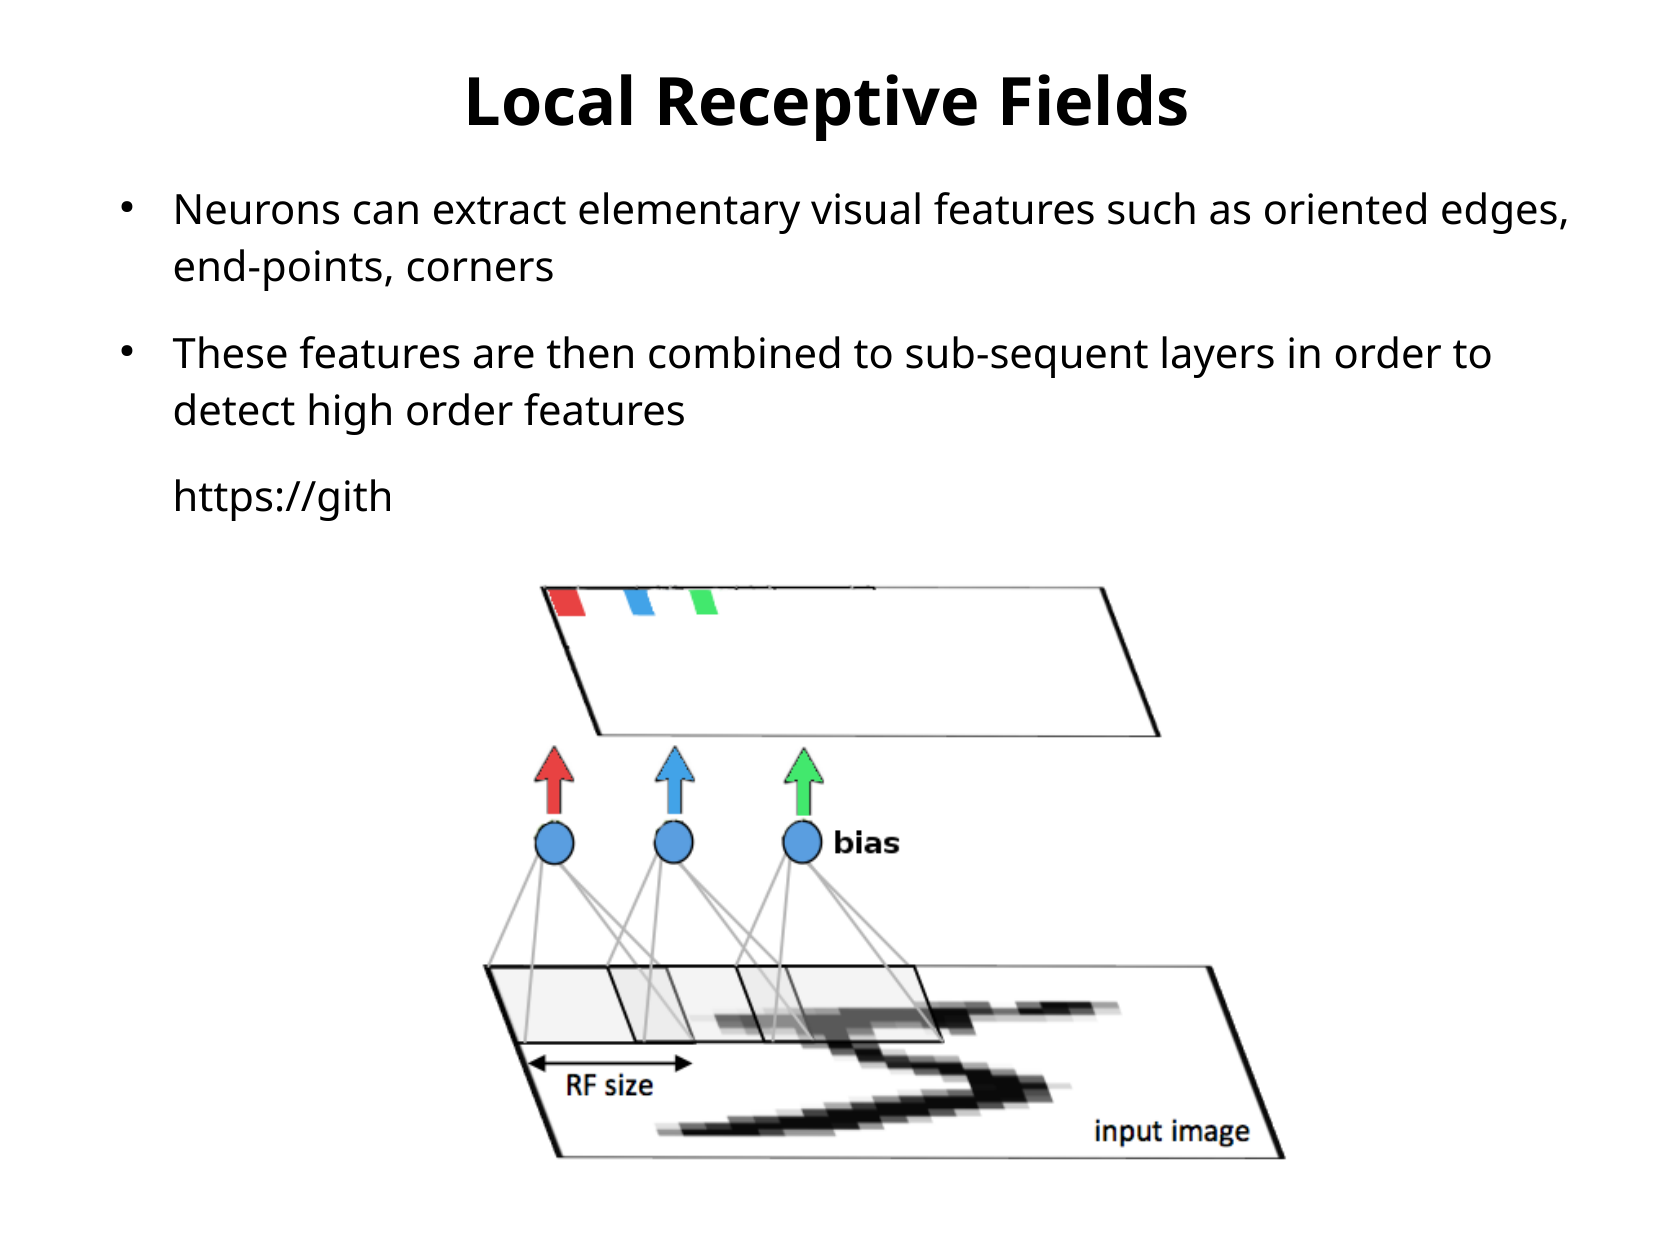

# Local Receptive Fields
Neurons can extract elementary visual features such as oriented edges, end-points, corners
These features are then combined to sub-sequent layers in order to detect high order features
https://github.com/vdumoulin/conv_arithmetic